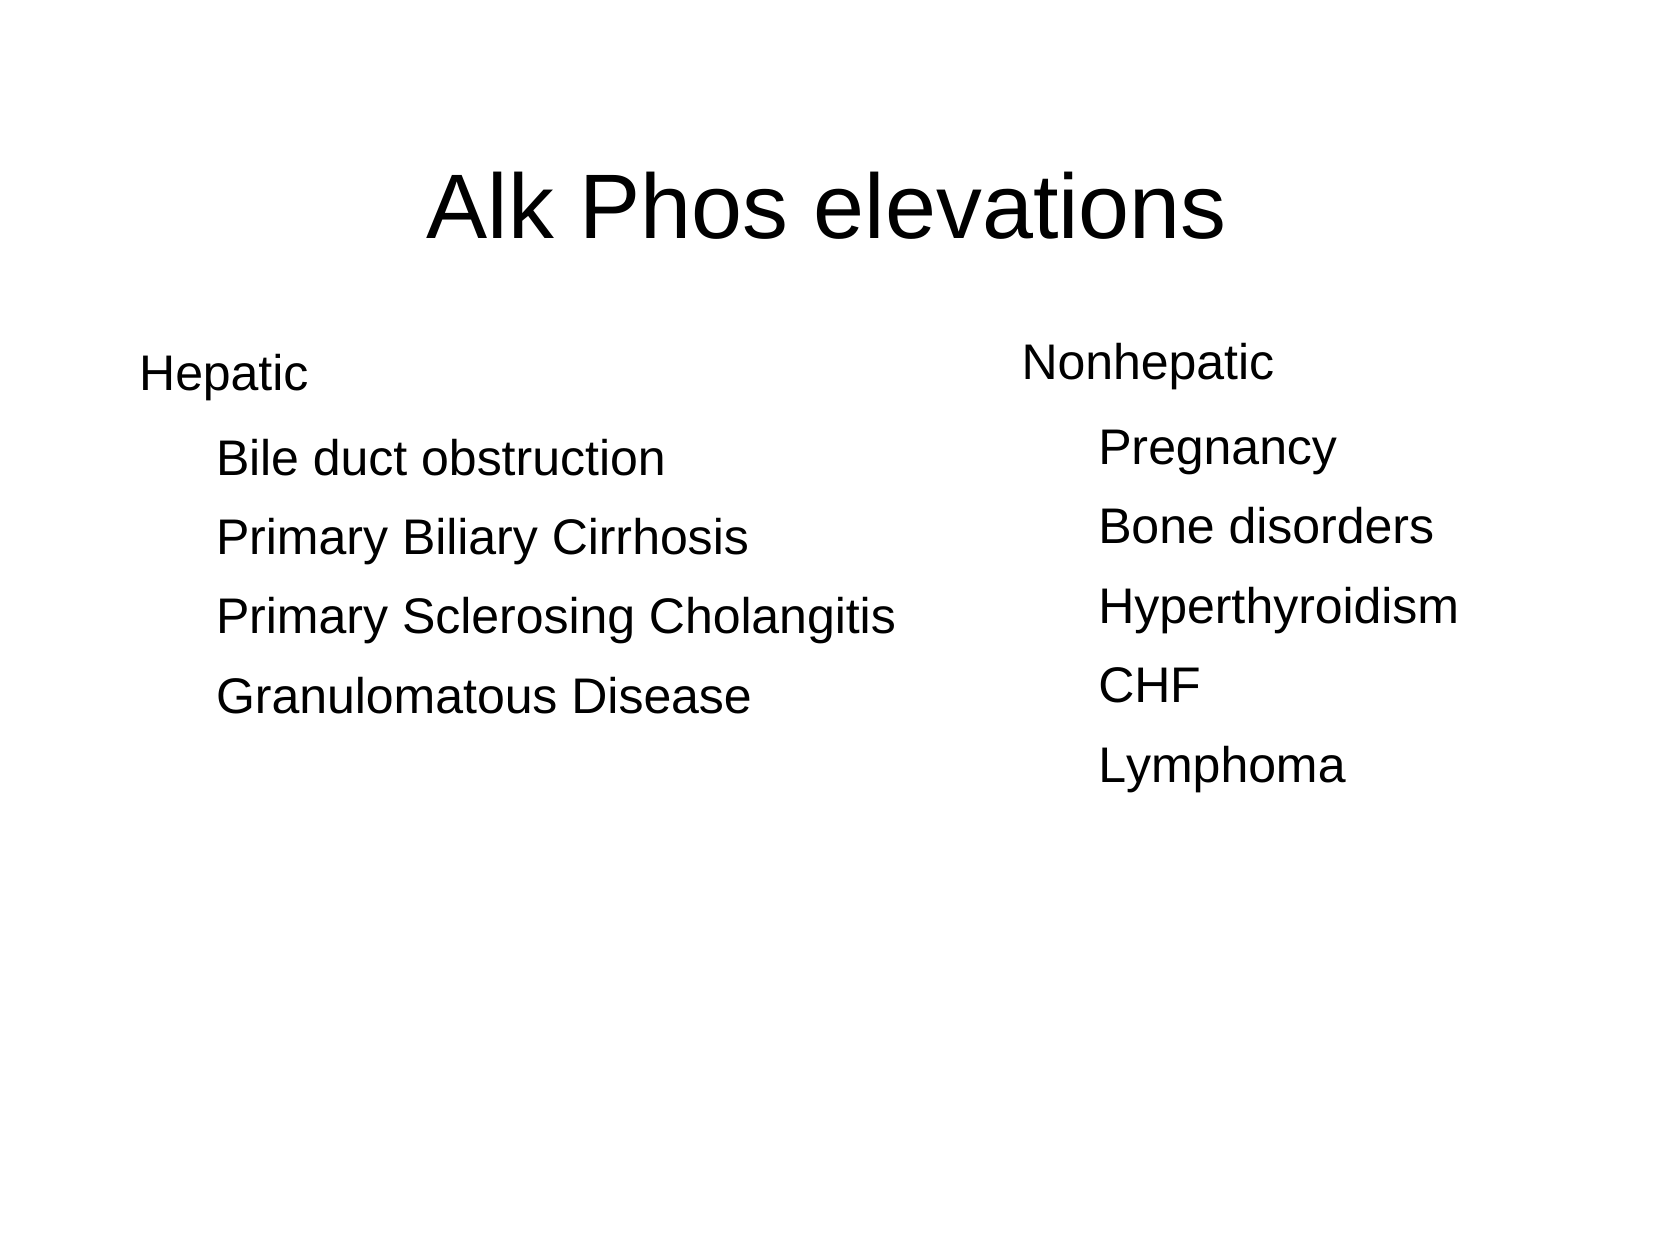

# Alk Phos elevations
Nonhepatic
Pregnancy
Bone disorders
Hyperthyroidism
CHF
Lymphoma
Hepatic
Bile duct obstruction
Primary Biliary Cirrhosis
Primary Sclerosing Cholangitis
Granulomatous Disease